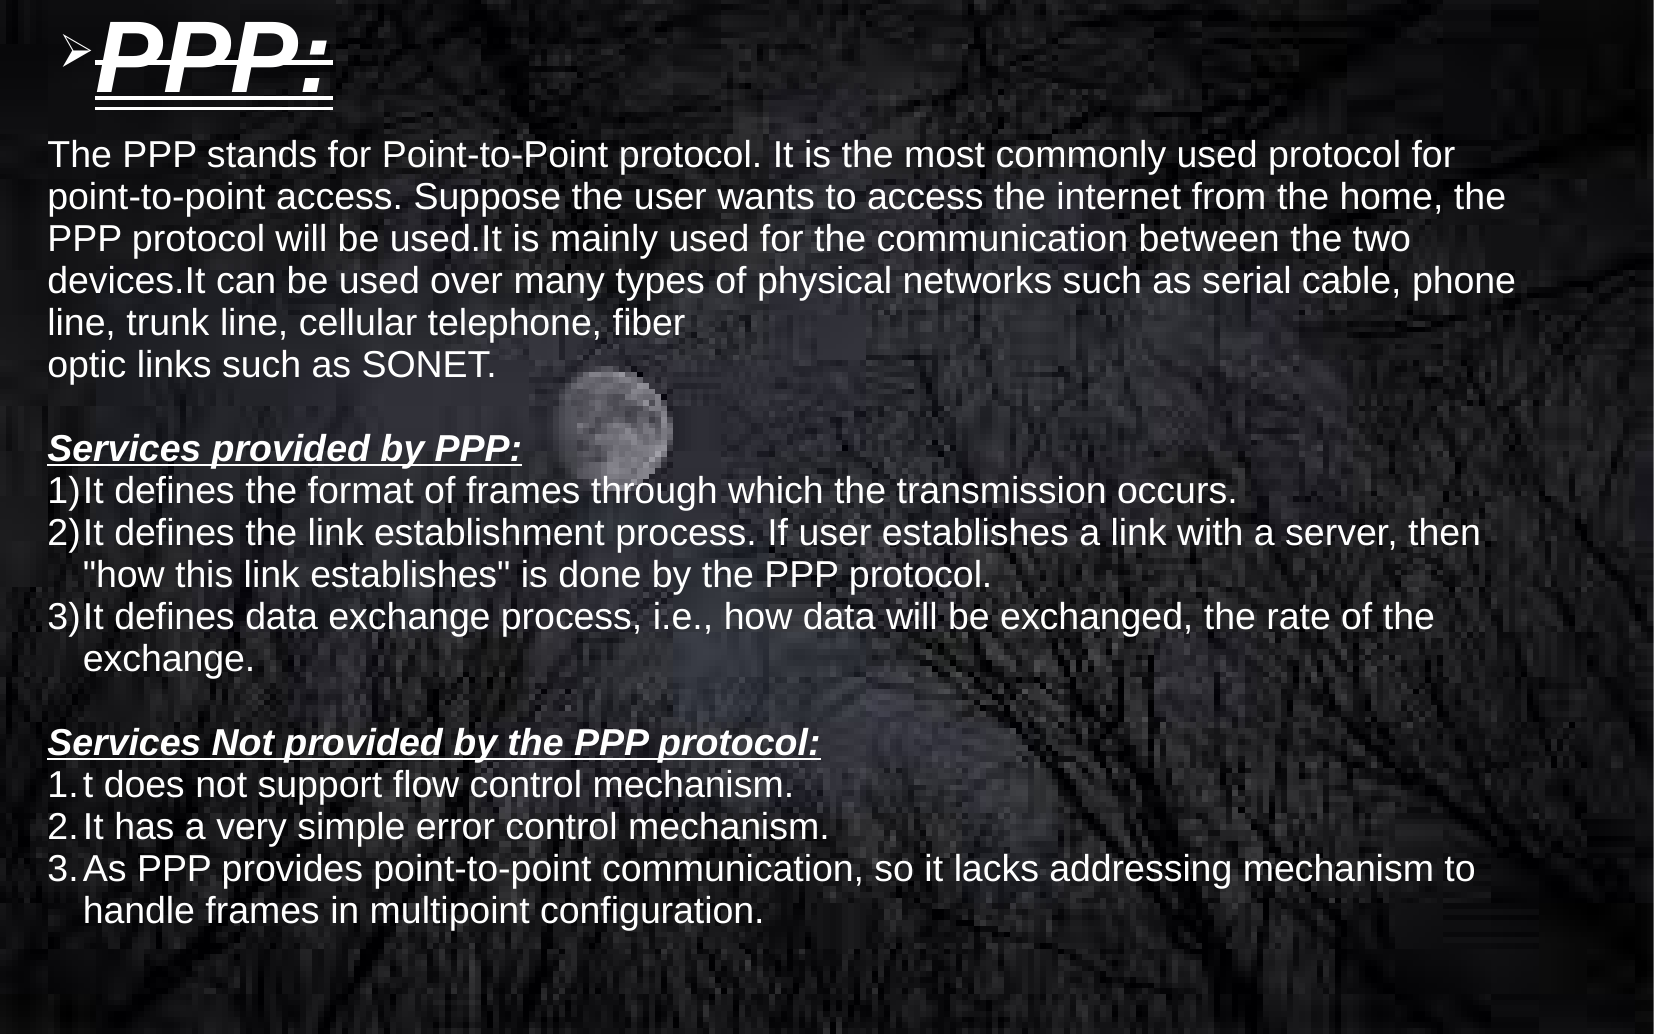

# PPP:
The PPP stands for Point-to-Point protocol. It is the most commonly used protocol for point-to-point access. Suppose the user wants to access the internet from the home, the PPP protocol will be used.It is mainly used for the communication between the two devices.It can be used over many types of physical networks such as serial cable, phone line, trunk line, cellular telephone, fiber
optic links such as SONET.
Services provided by PPP:
It defines the format of frames through which the transmission occurs.
It defines the link establishment process. If user establishes a link with a server, then "how this link establishes" is done by the PPP protocol.
It defines data exchange process, i.e., how data will be exchanged, the rate of the exchange.
Services Not provided by the PPP protocol:
t does not support flow control mechanism.
It has a very simple error control mechanism.
As PPP provides point-to-point communication, so it lacks addressing mechanism to handle frames in multipoint configuration.